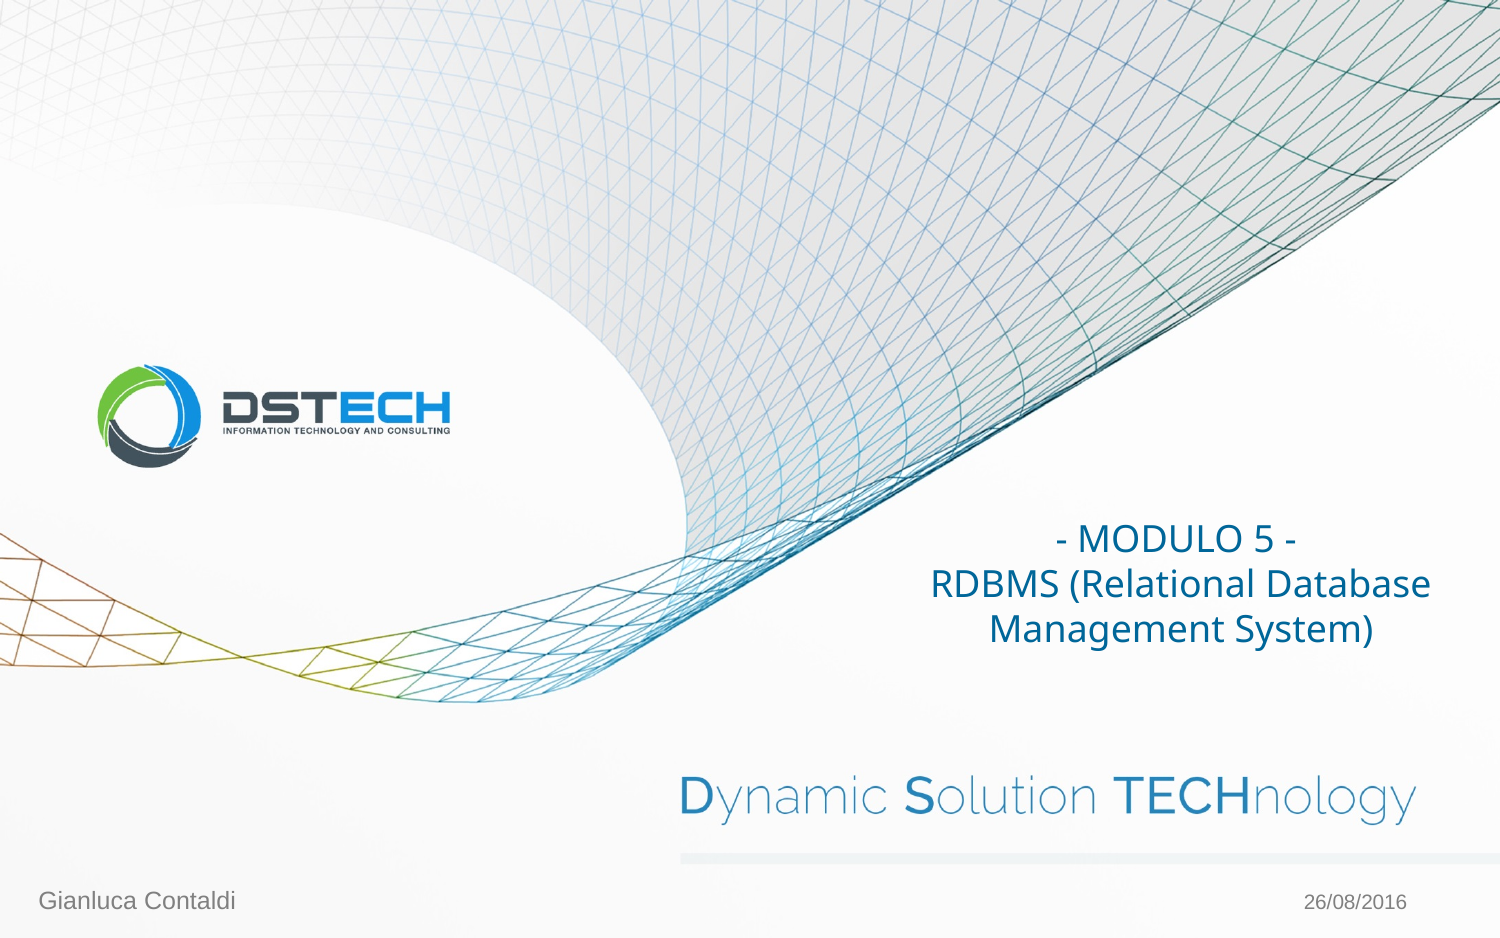

- MODULO 5 -
RDBMS (Relational Database Management System)
Gianluca Contaldi 															 26/08/2016
Footer Text
24/08/16